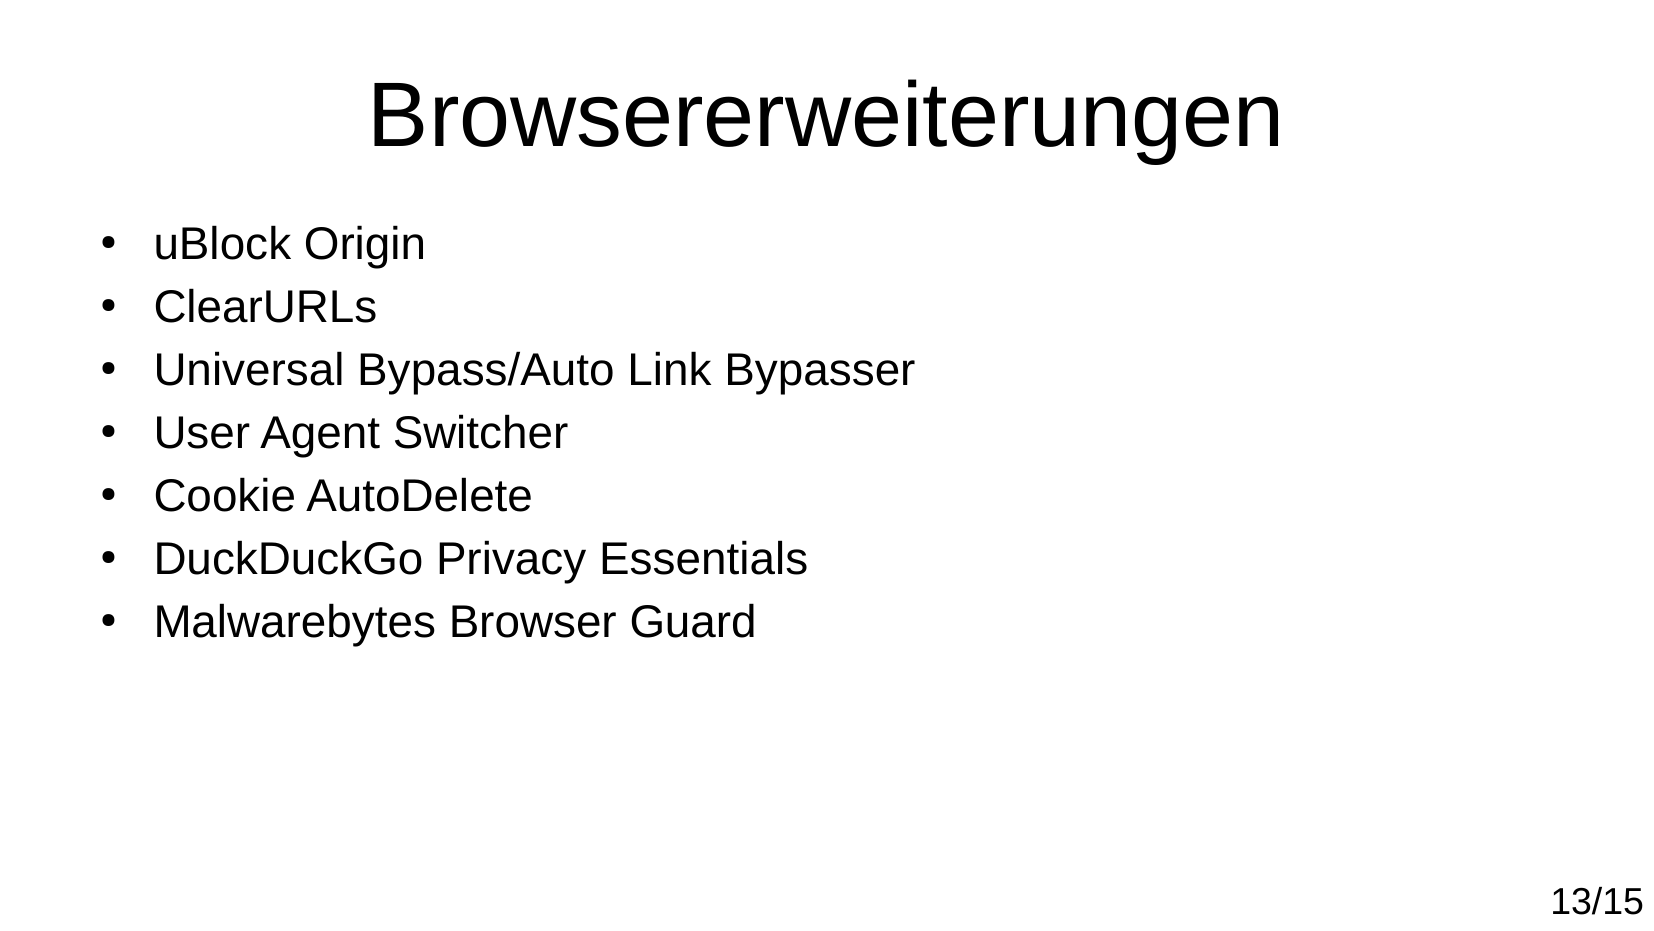

# Browsererweiterungen
uBlock Origin
ClearURLs
Universal Bypass/Auto Link Bypasser
User Agent Switcher
Cookie AutoDelete
DuckDuckGo Privacy Essentials
Malwarebytes Browser Guard
13/15